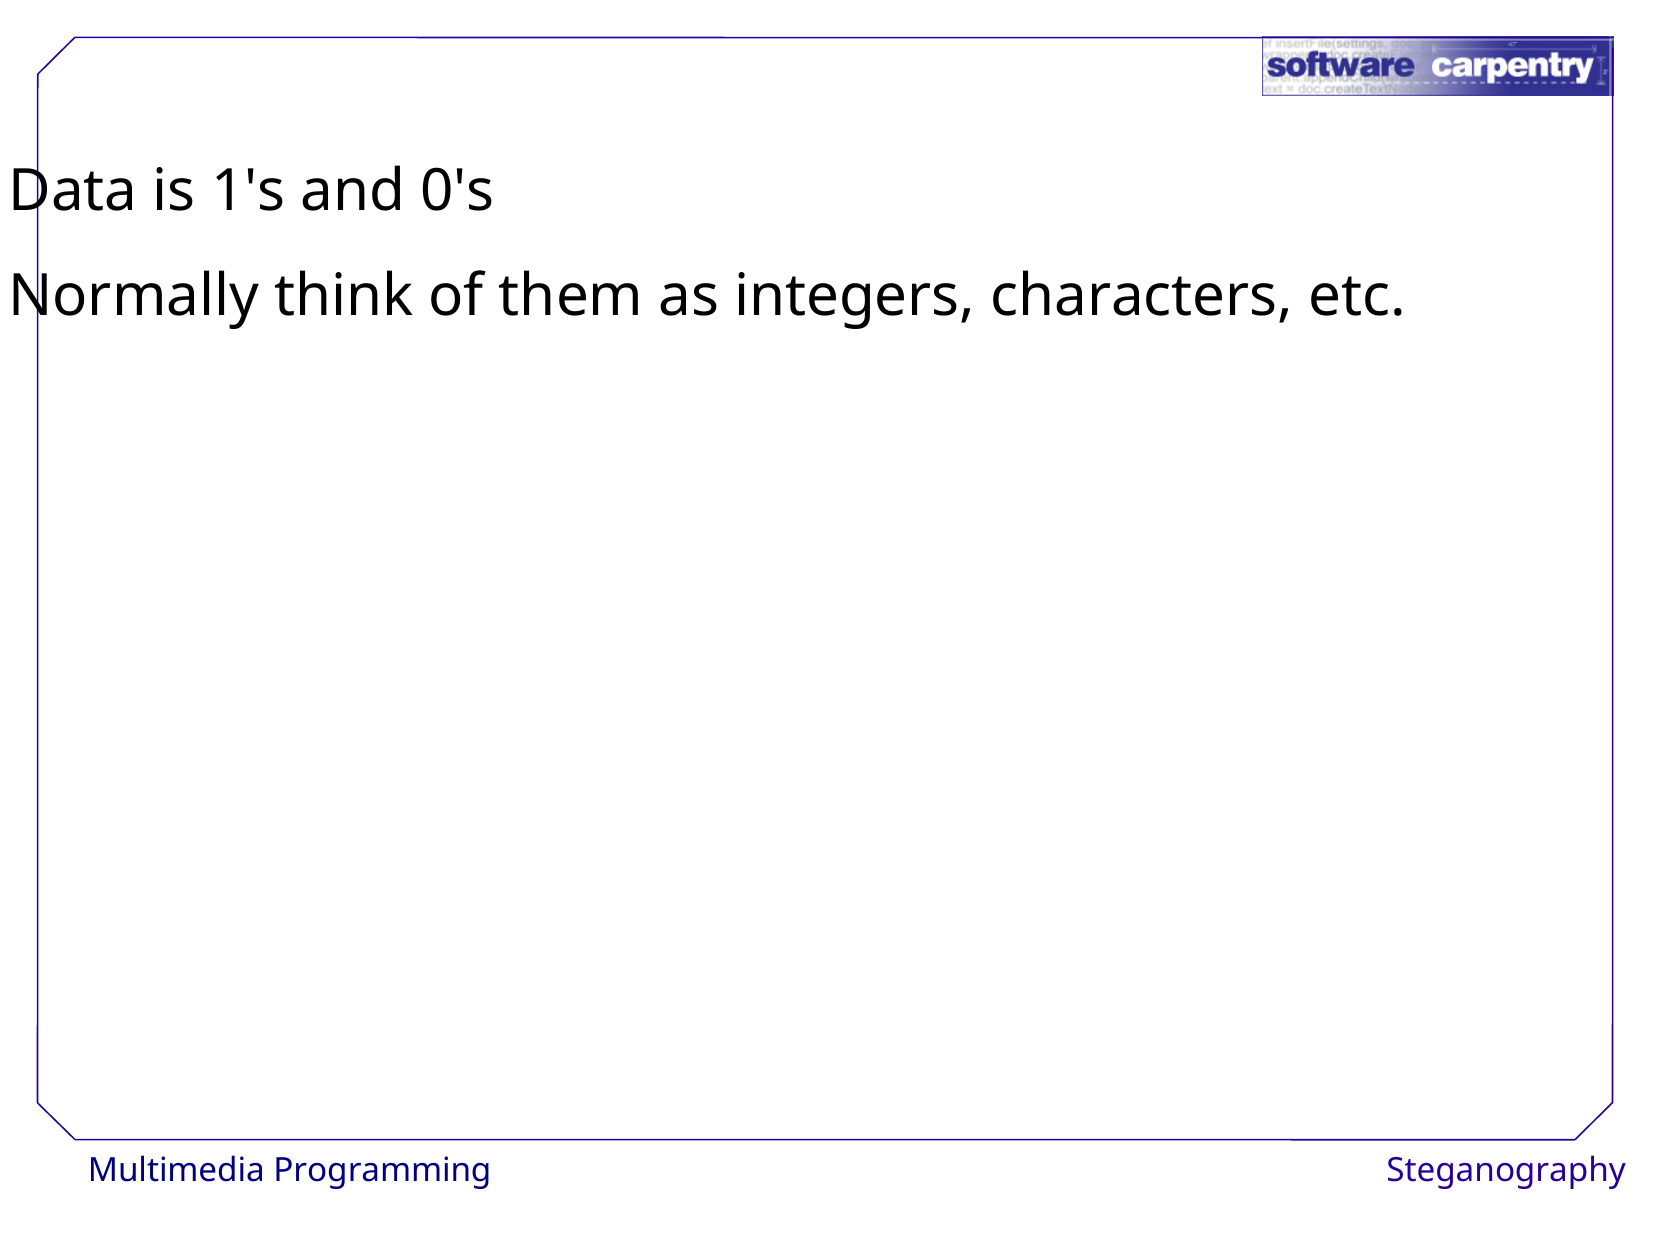

Data is 1's and 0's
Normally think of them as integers, characters, etc.